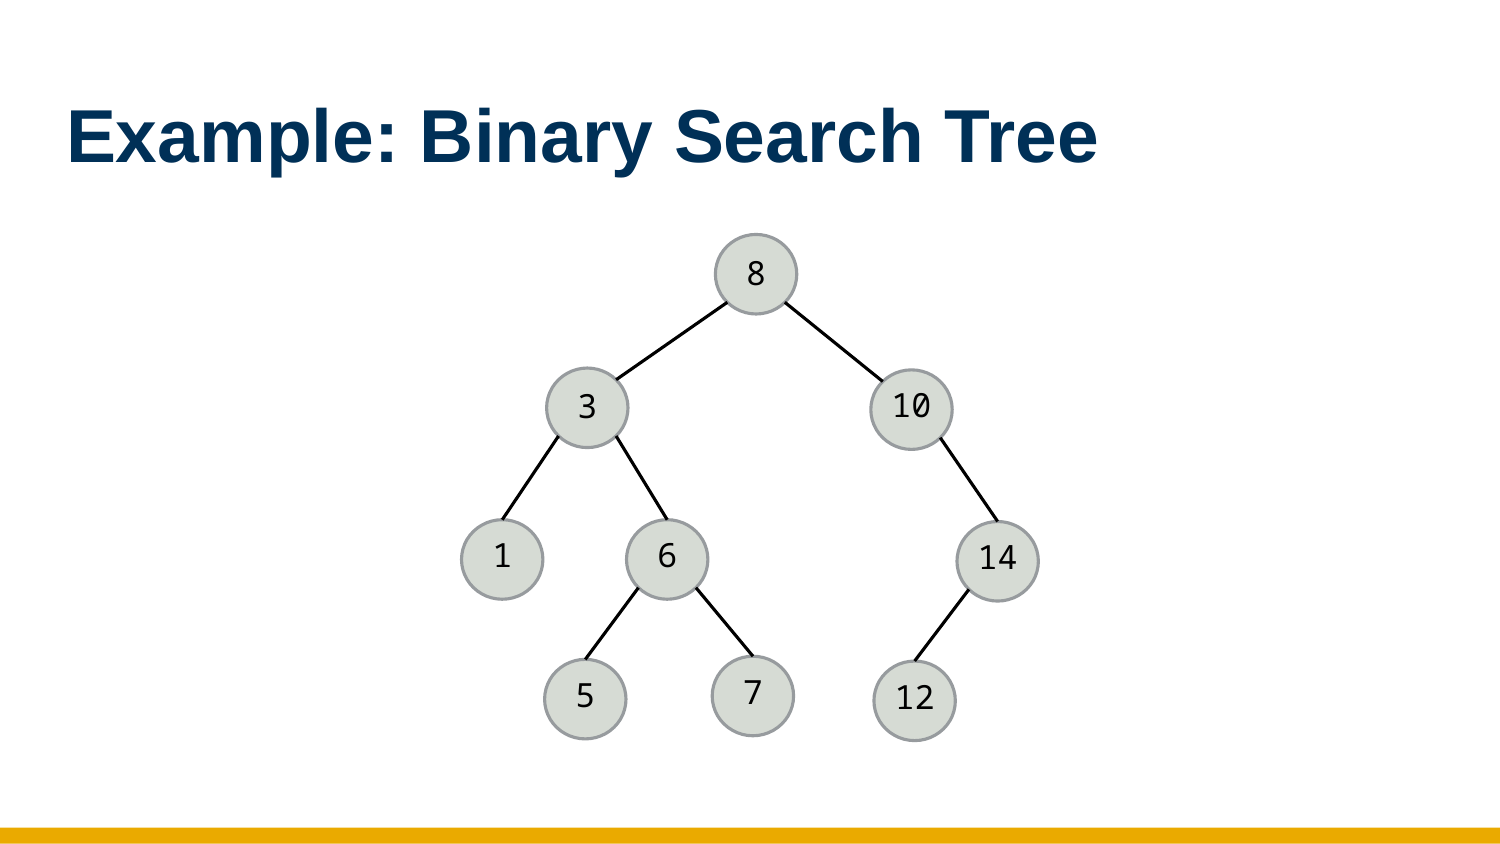

# Example: Binary Search Tree
8
3
10
1
6
14
7
5
12